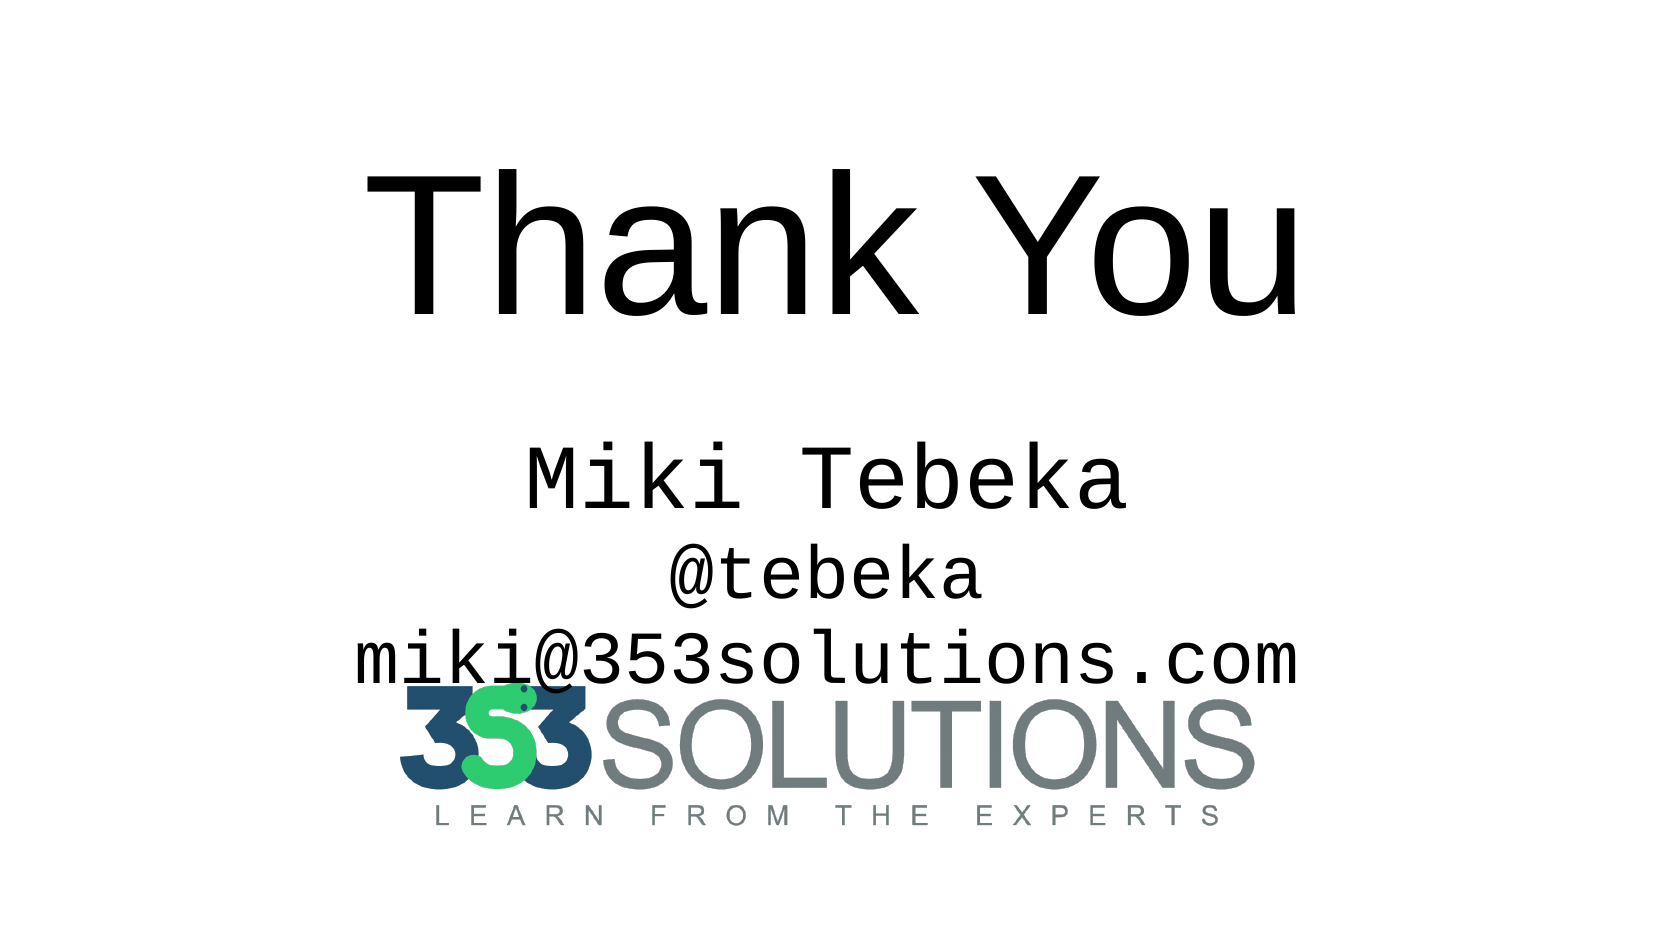

# Thank You
Miki Tebeka
@tebeka
miki@353solutions.com